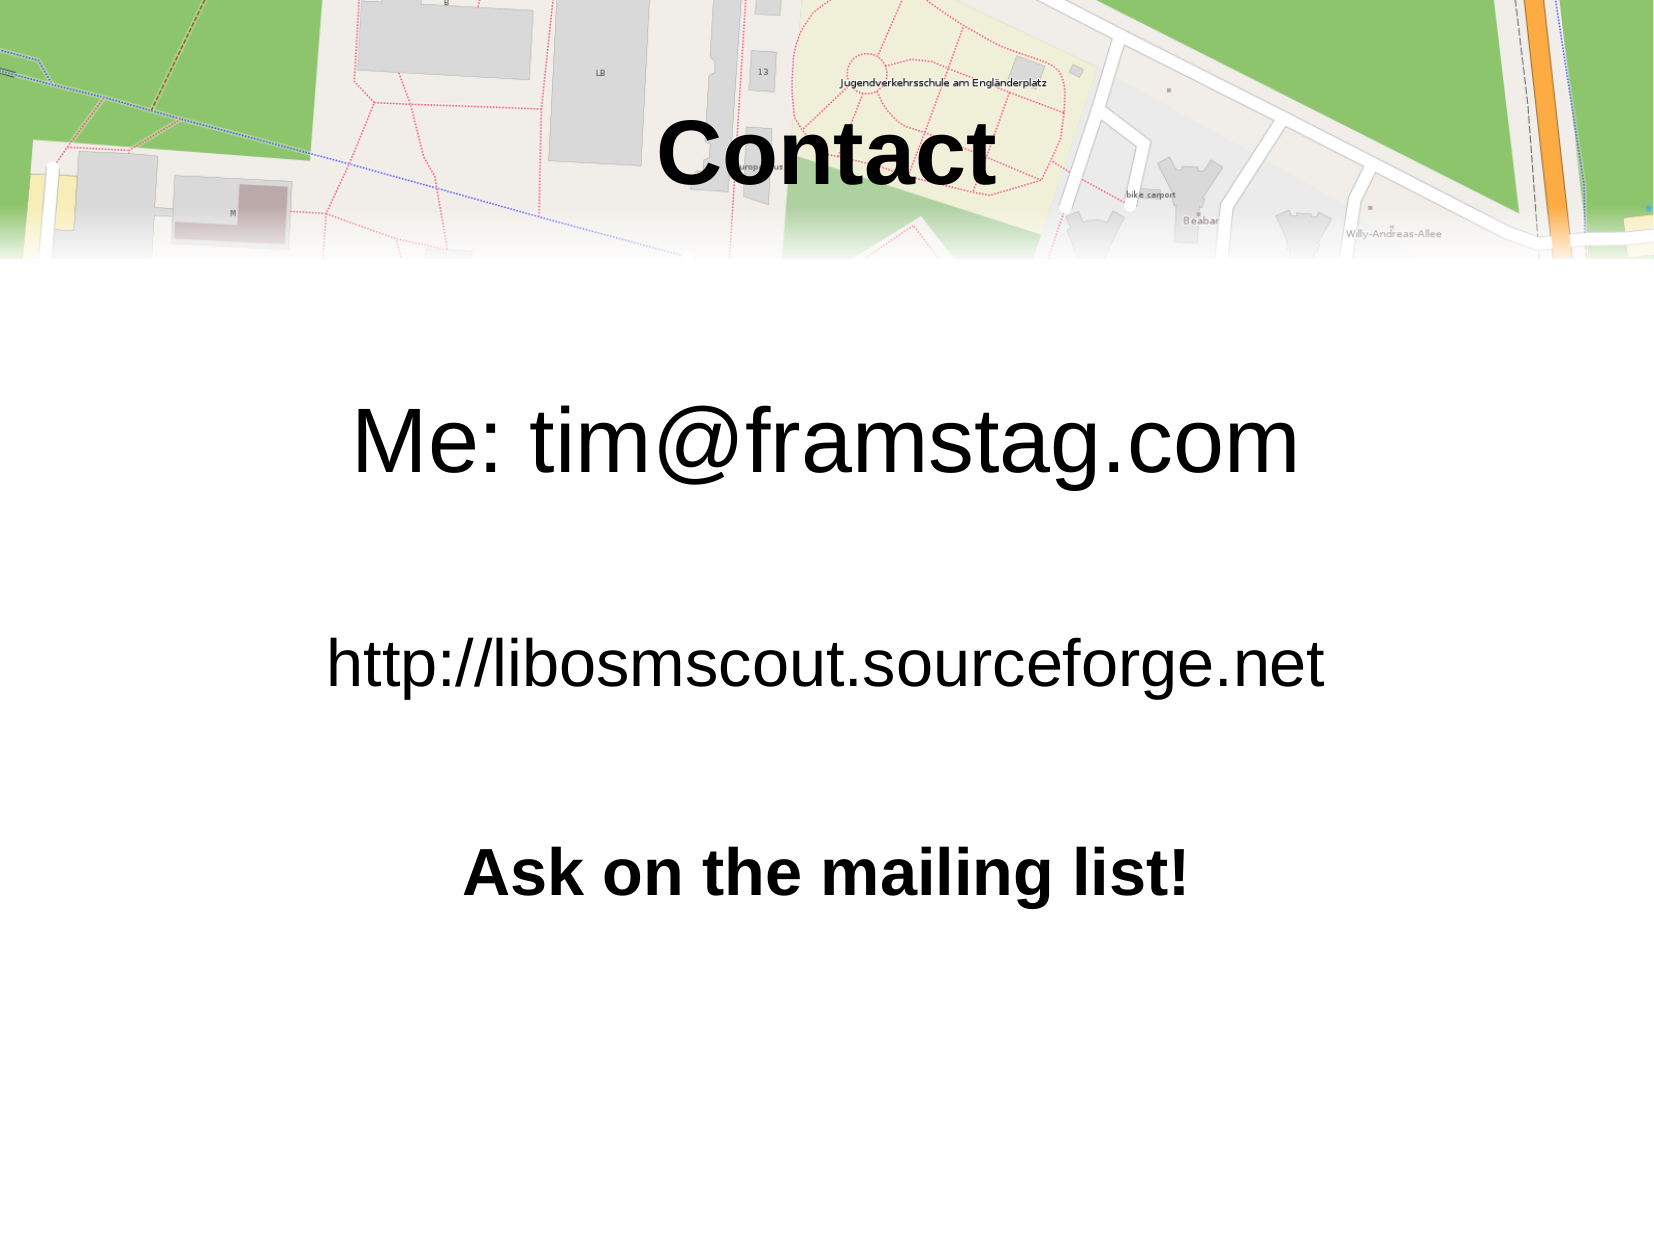

# Contact
Me: tim@framstag.com
http://libosmscout.sourceforge.net
Ask on the mailing list!